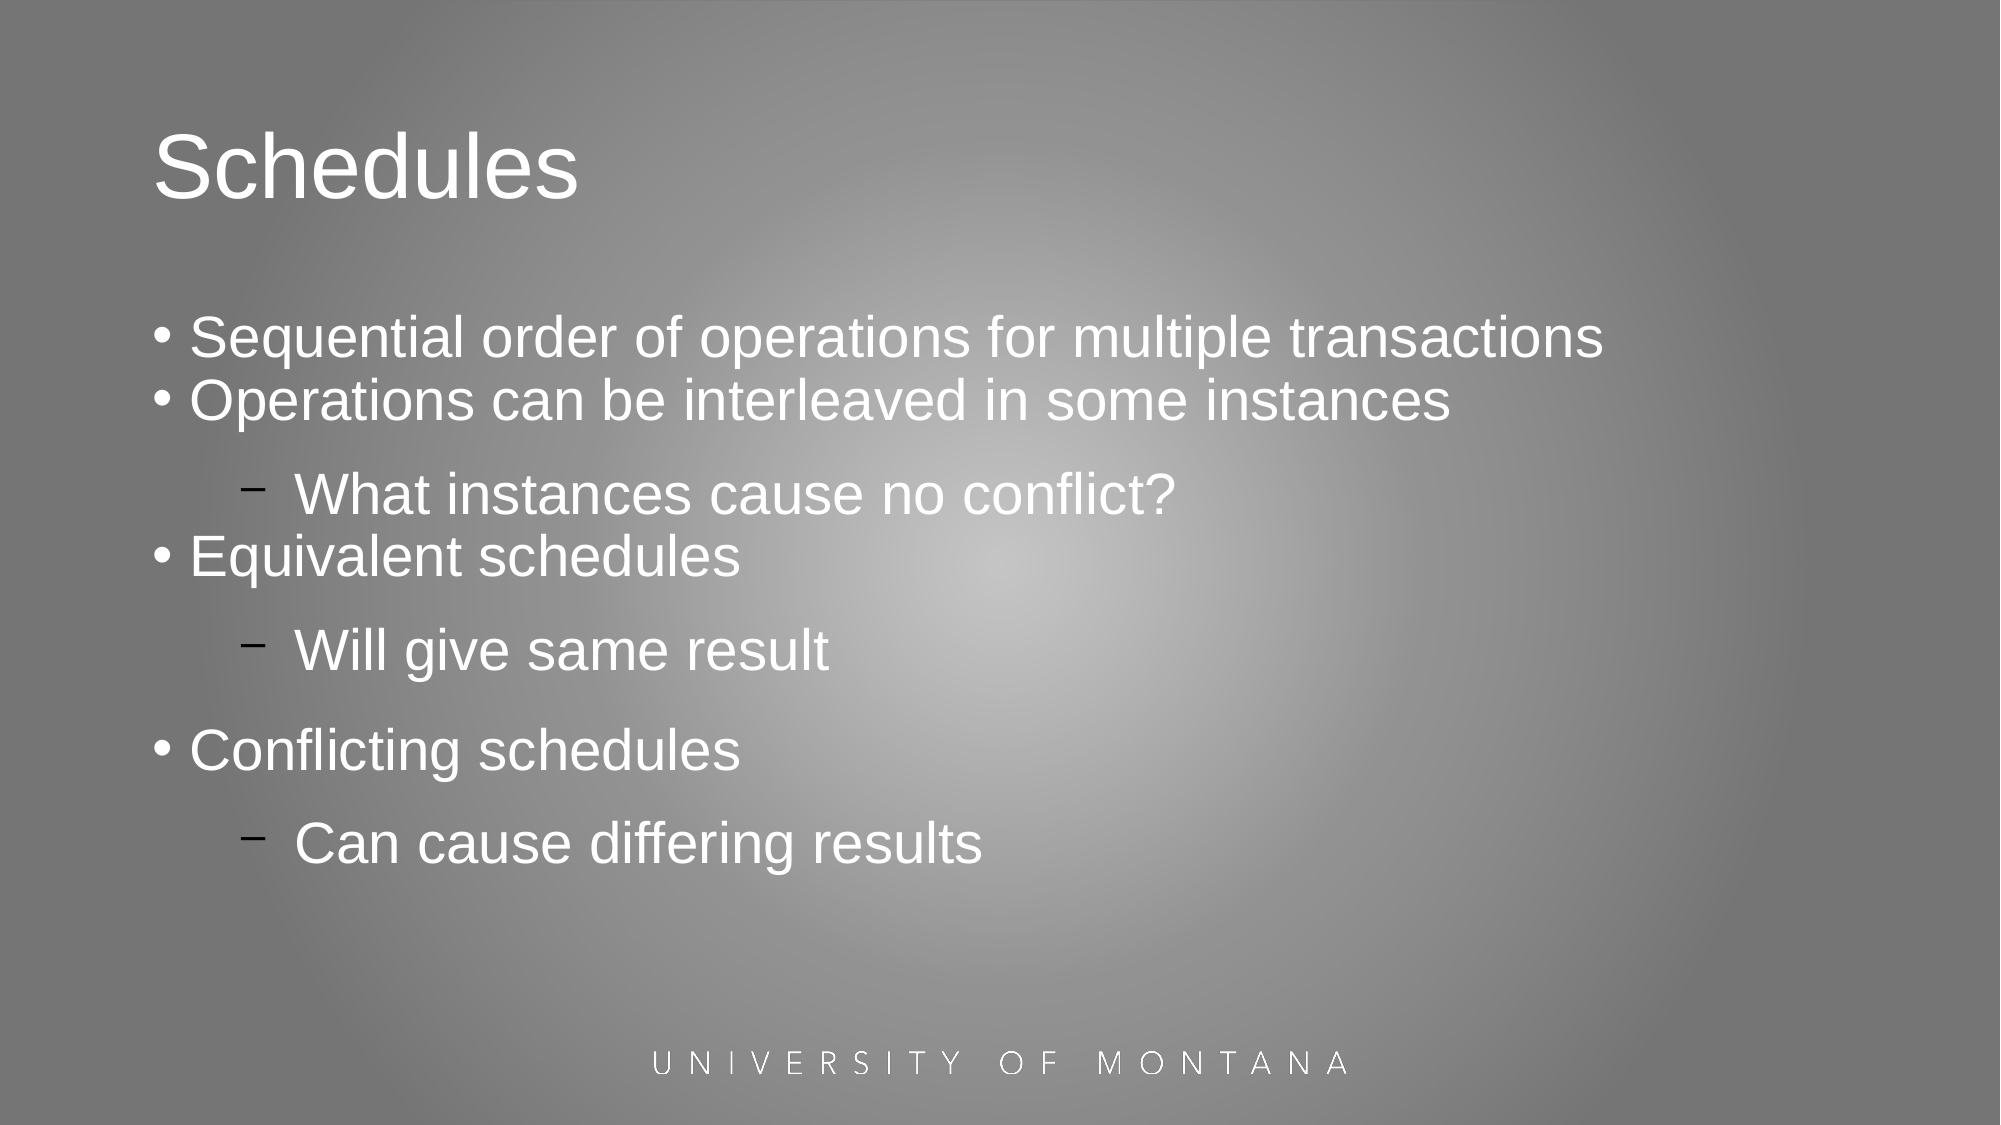

# Schedules
Sequential order of operations for multiple transactions
Operations can be interleaved in some instances
What instances cause no conflict?
Equivalent schedules
Will give same result
Conflicting schedules
Can cause differing results